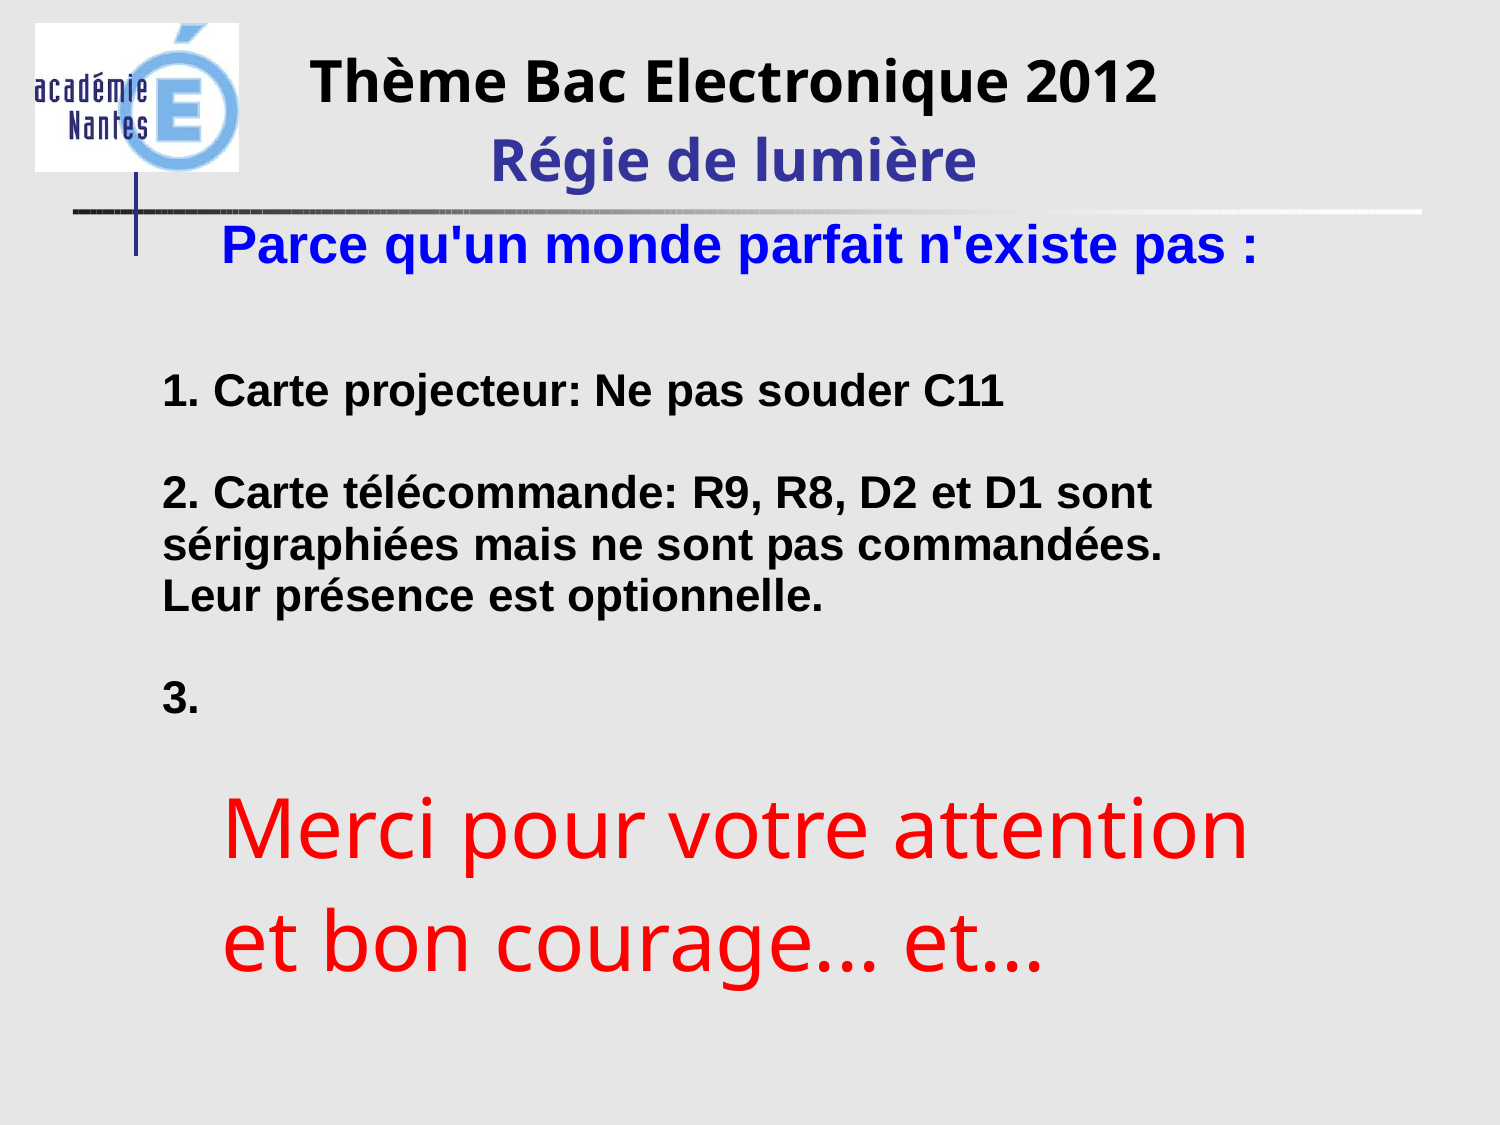

Thème Bac Electronique 2012
Régie de lumière
Parce qu'un monde parfait n'existe pas :
1. Carte projecteur: Ne pas souder C11
2. Carte télécommande: R9, R8, D2 et D1 sont sérigraphiées mais ne sont pas commandées. Leur présence est optionnelle.
3.
Merci pour votre attention et bon courage... et...